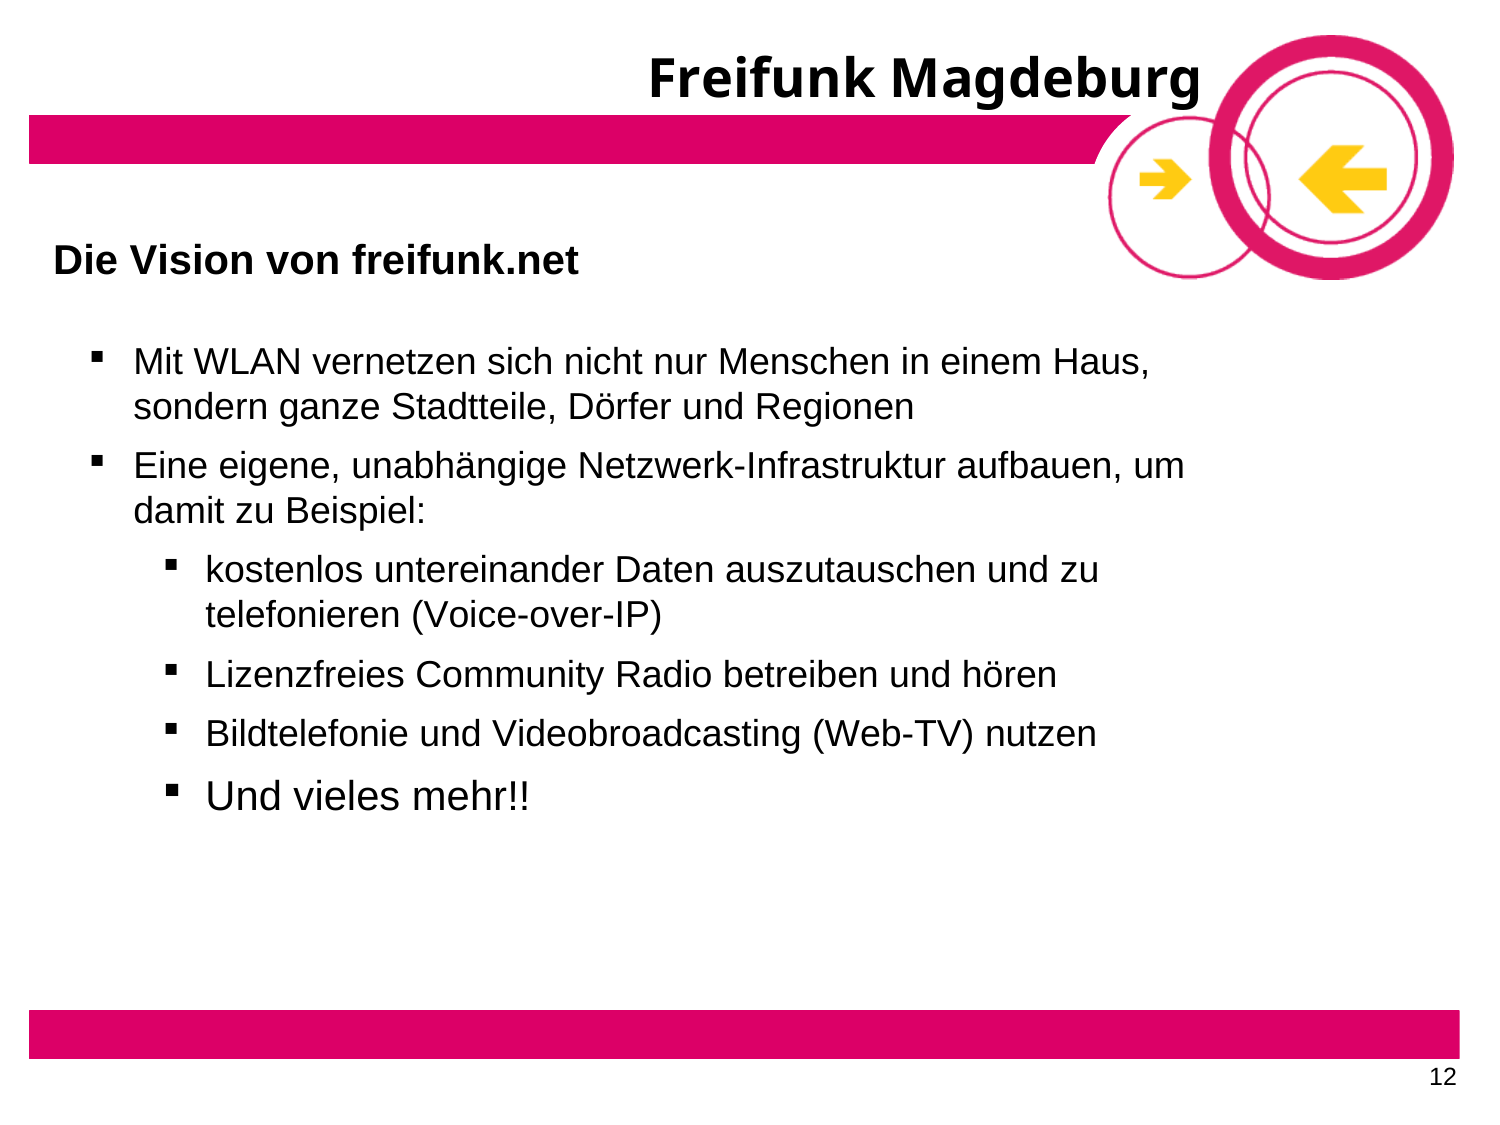

Die Vision von freifunk.net
Mit WLAN vernetzen sich nicht nur Menschen in einem Haus, sondern ganze Stadtteile, Dörfer und Regionen
Eine eigene, unabhängige Netzwerk-Infrastruktur aufbauen, um damit zu Beispiel:
kostenlos untereinander Daten auszutauschen und zu telefonieren (Voice-over-IP)
Lizenzfreies Community Radio betreiben und hören
Bildtelefonie und Videobroadcasting (Web-TV) nutzen
Und vieles mehr!!
12